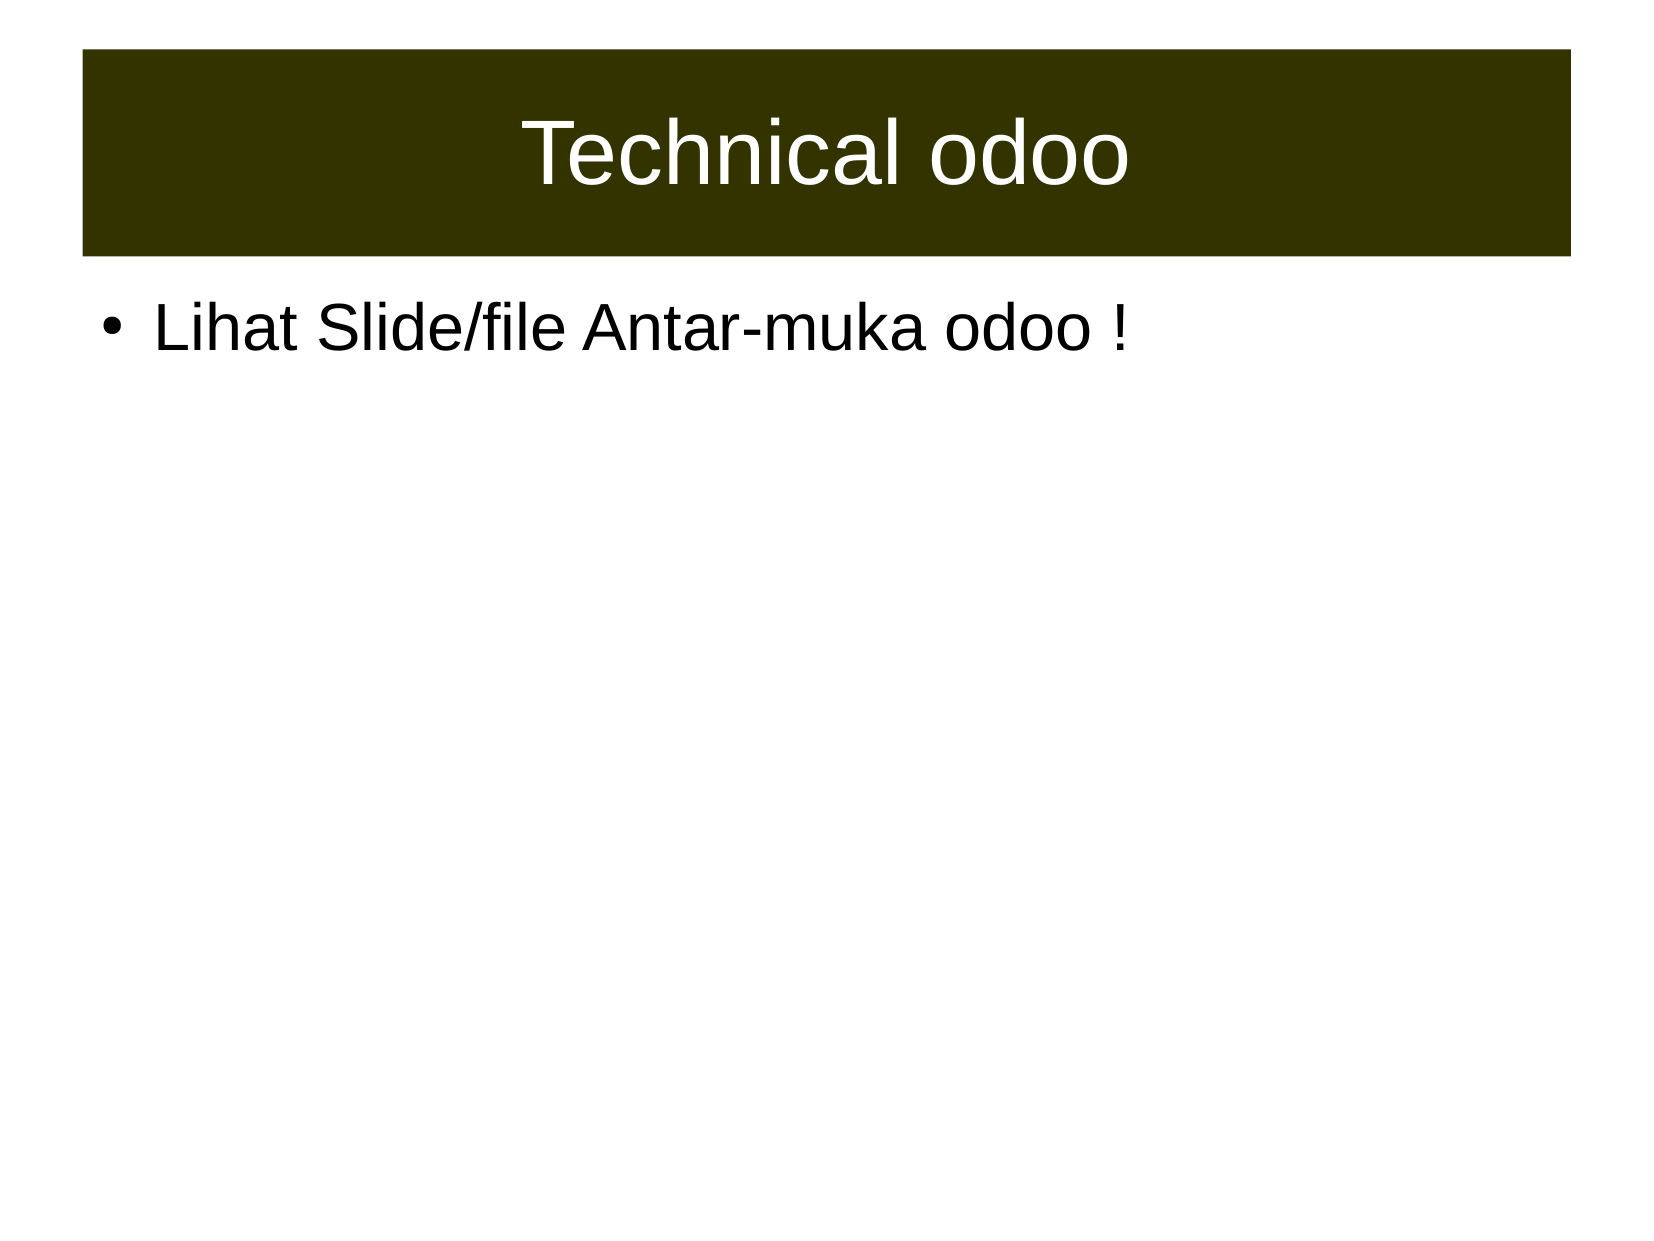

# Technical odoo
Lihat Slide/file Antar-muka odoo !